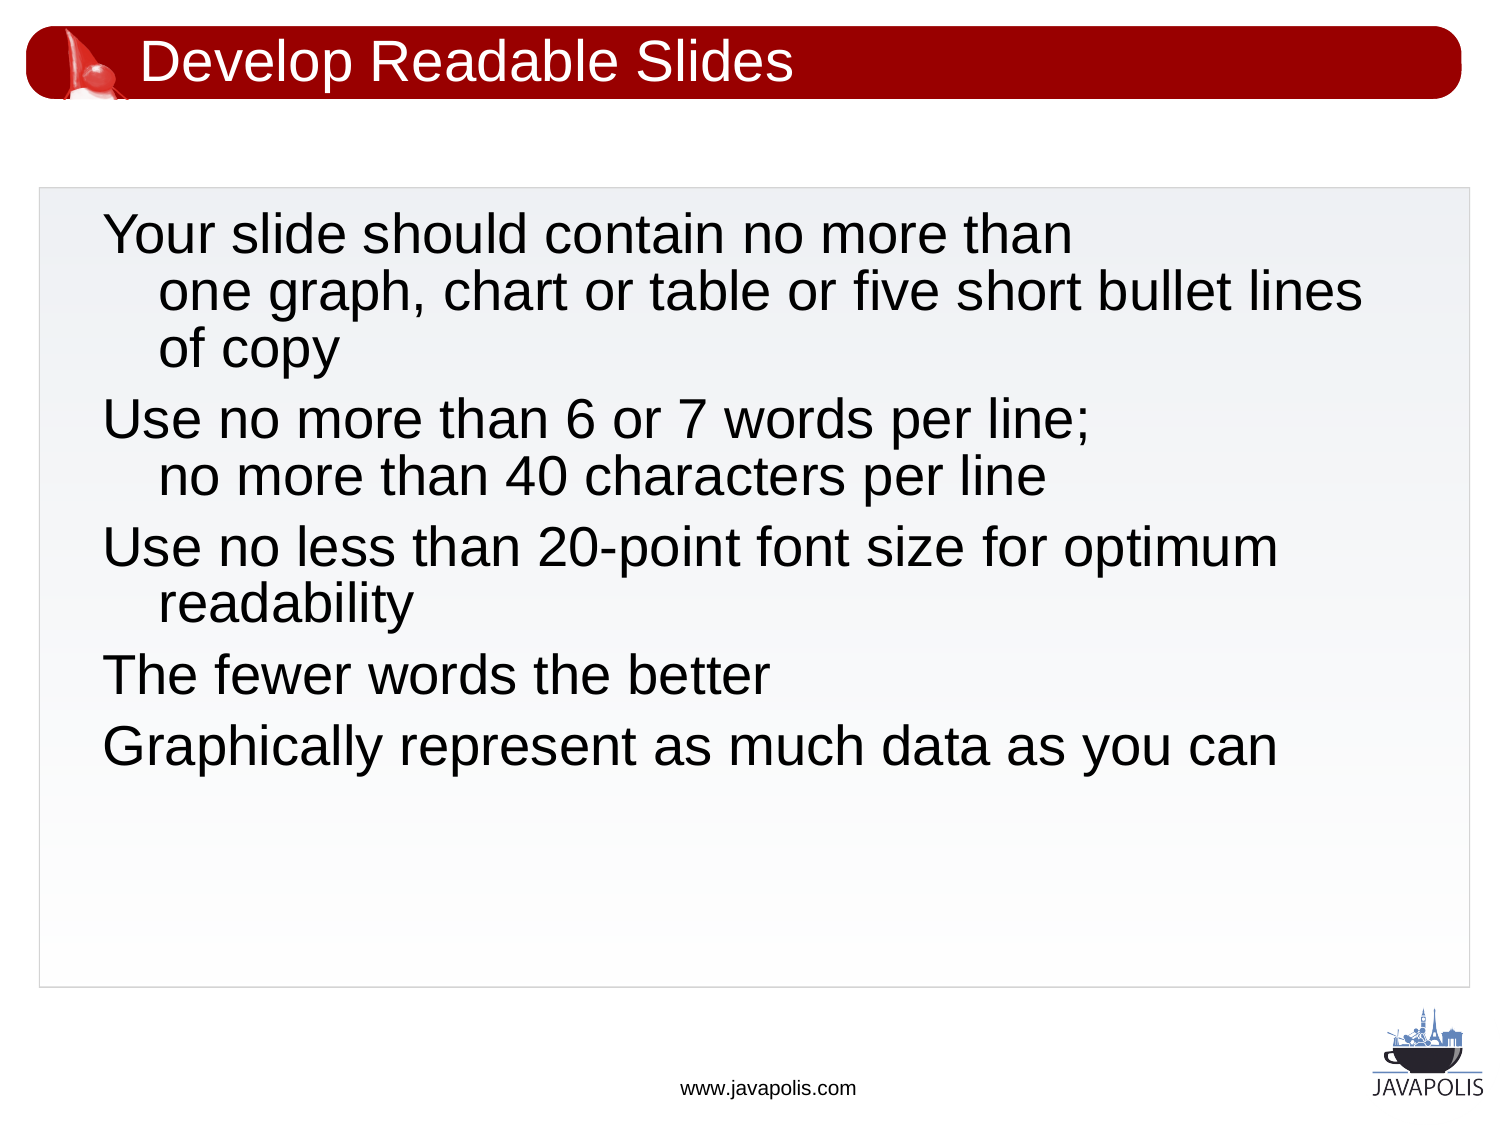

# Develop Readable Slides
Your slide should contain no more than
one graph, chart or table or five short bullet lines of copy
Use no more than 6 or 7 words per line;
no more than 40 characters per line
Use no less than 20-point font size for optimum readability
The fewer words the better
Graphically represent as much data as you can